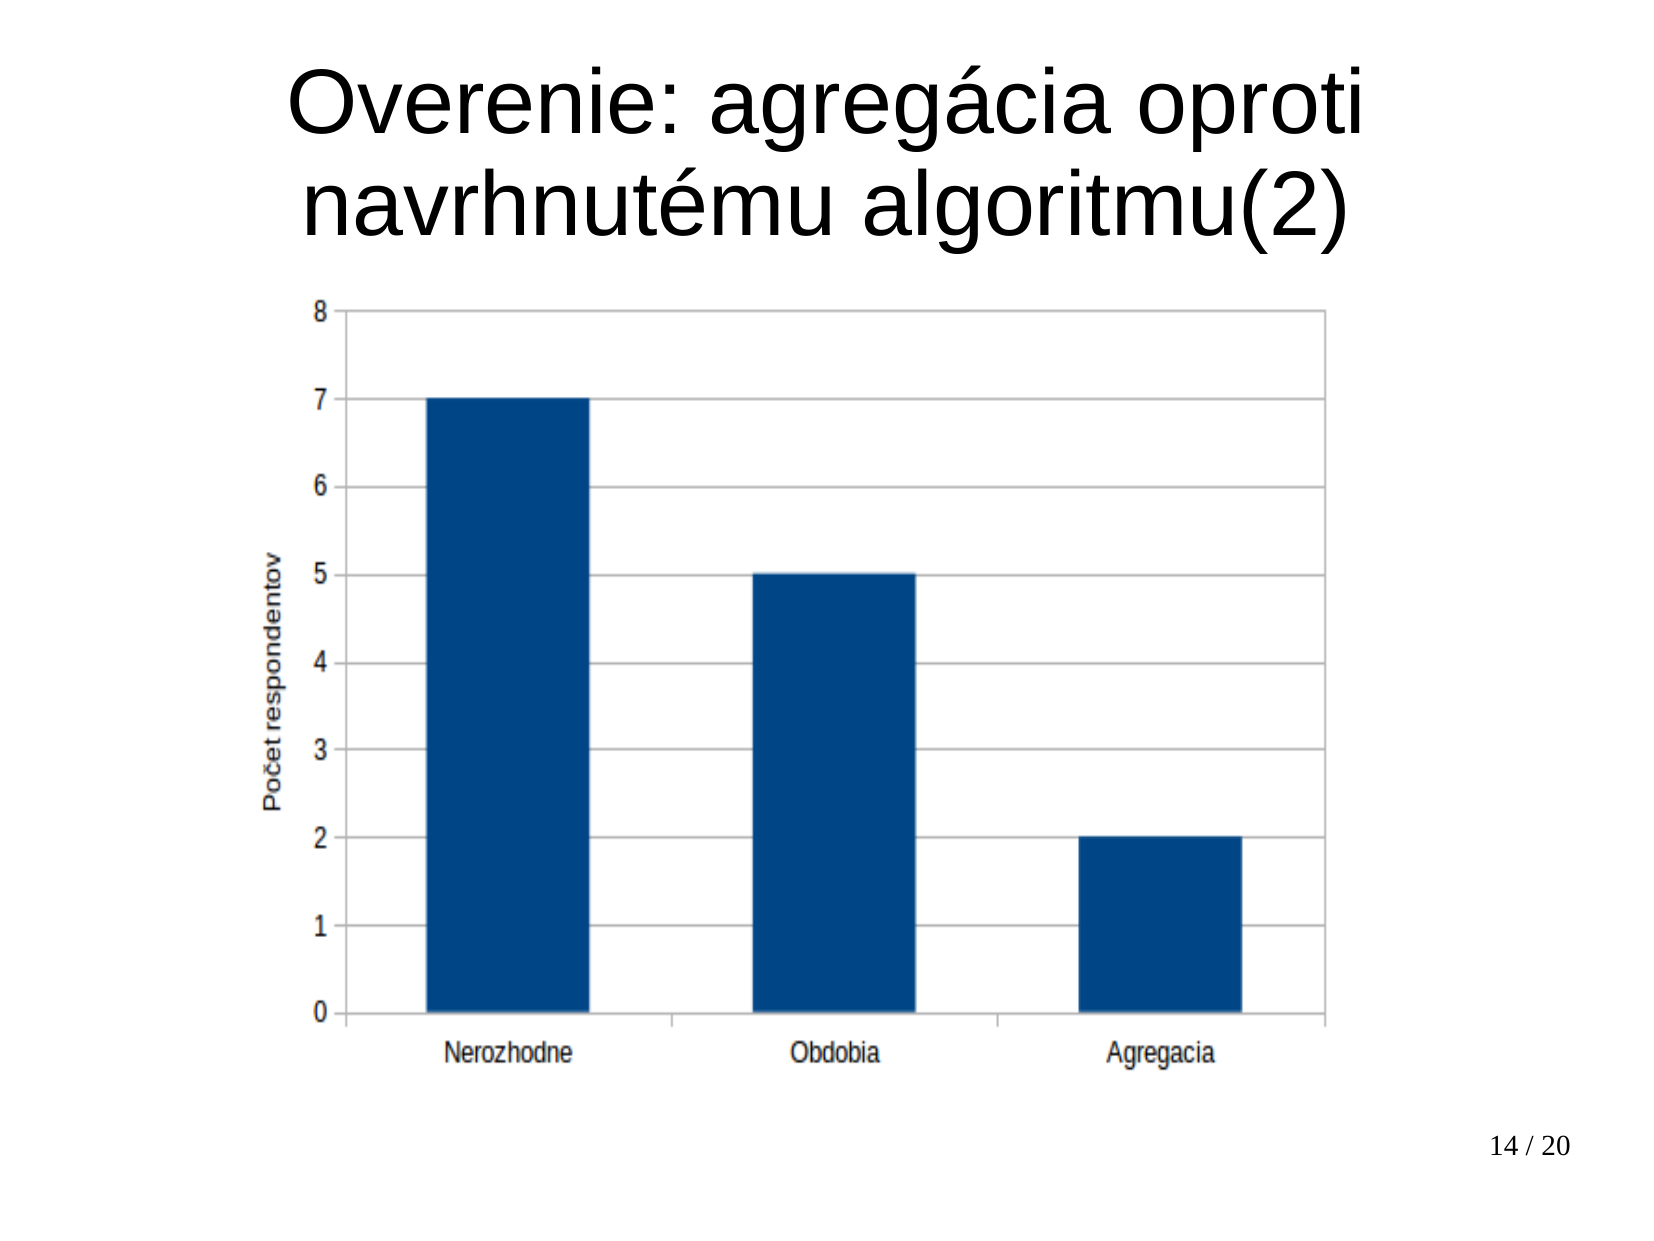

# Overenie: agregácia oproti navrhnutému algoritmu(2)
14